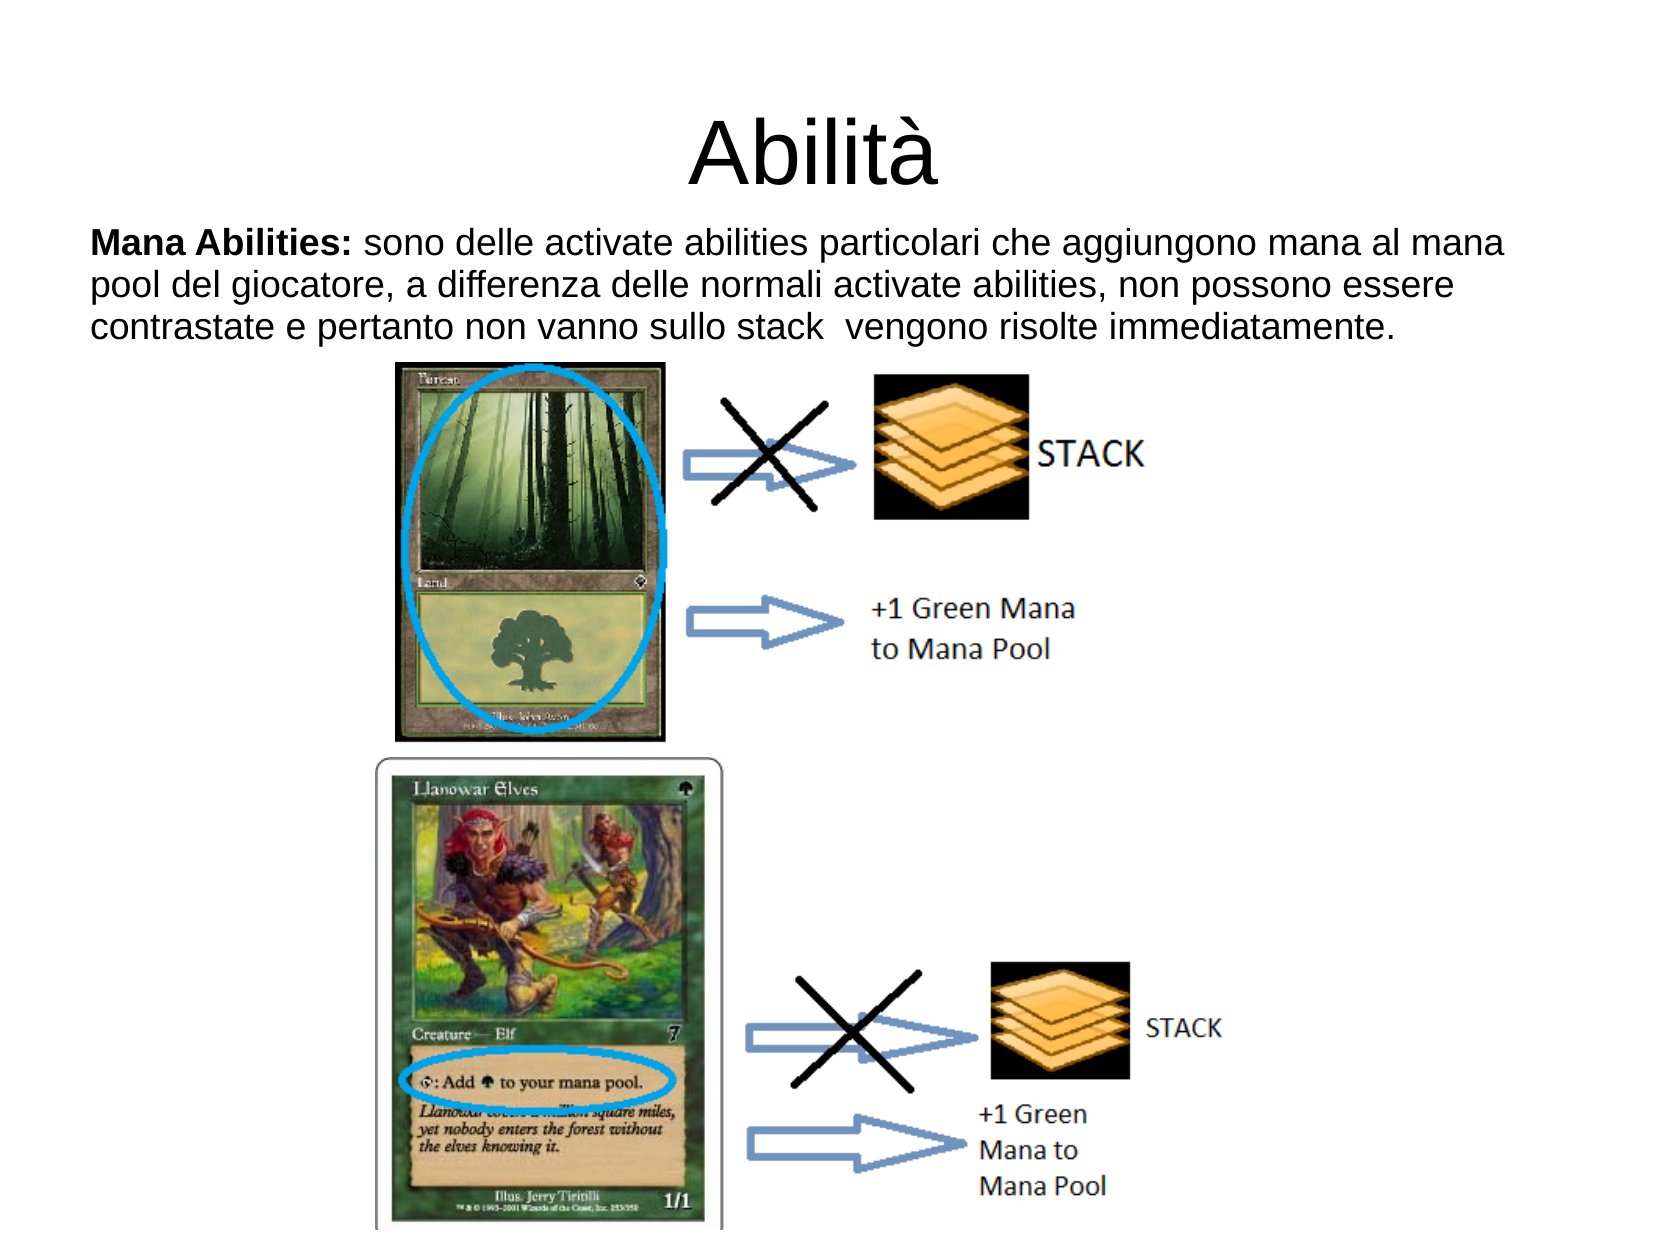

# Abilità
Mana Abilities: sono delle activate abilities particolari che aggiungono mana al mana pool del giocatore, a differenza delle normali activate abilities, non possono essere contrastate e pertanto non vanno sullo stack vengono risolte immediatamente.